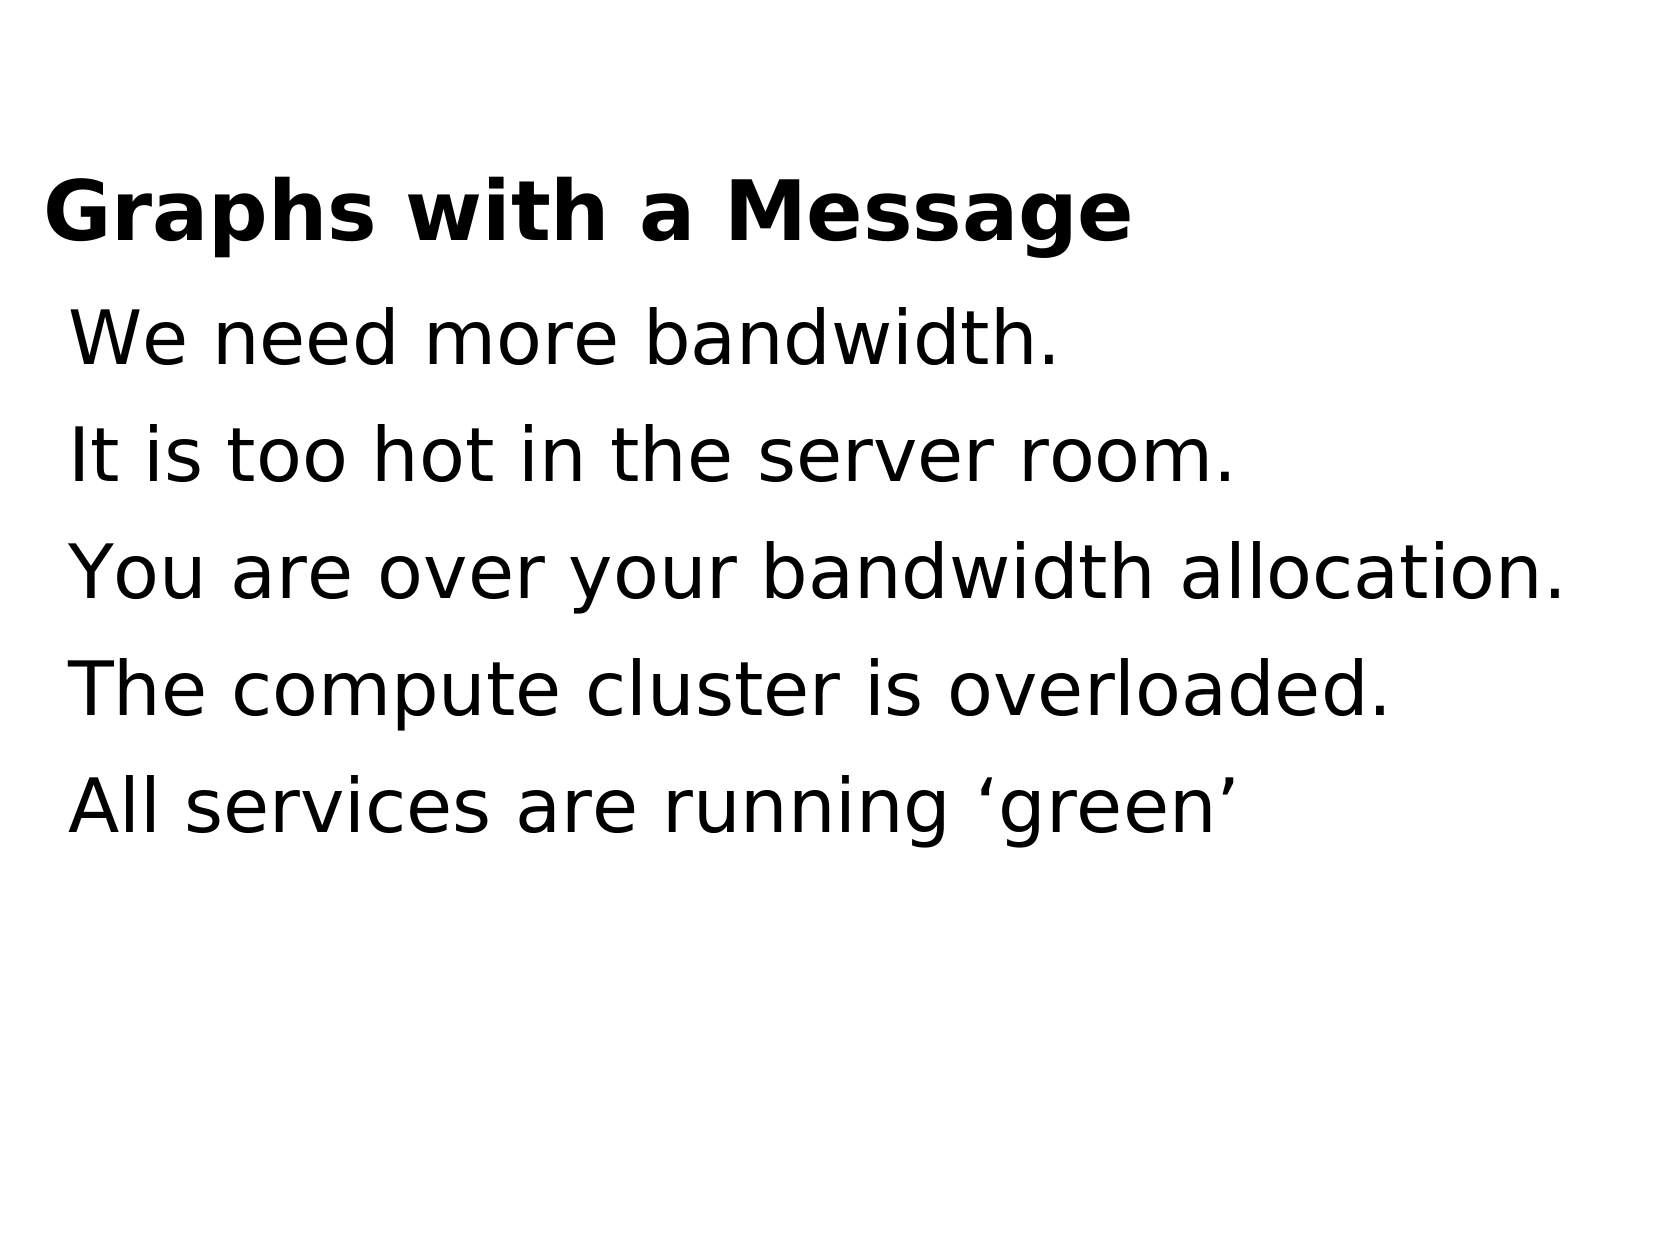

# Graphs with a Message
We need more bandwidth.
It is too hot in the server room.
You are over your bandwidth allocation.
The compute cluster is overloaded.
All services are running ‘green’